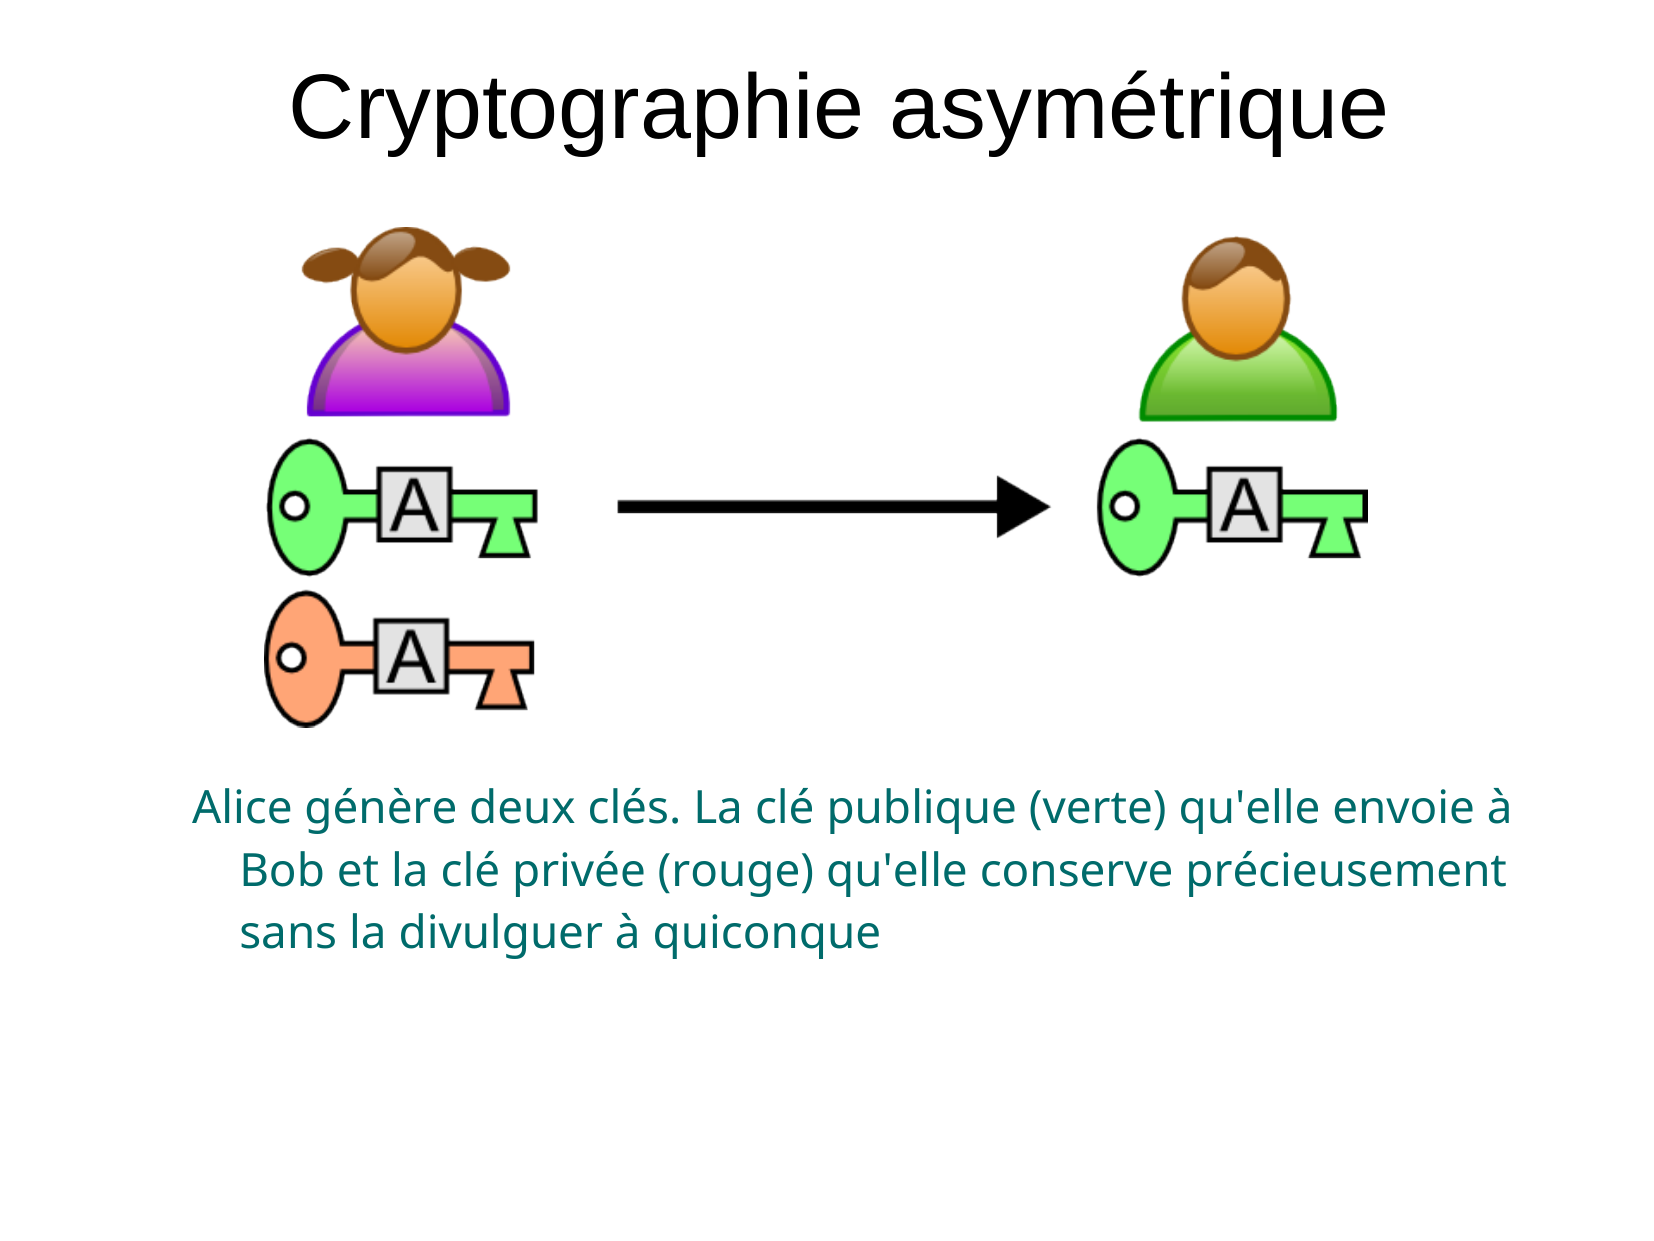

# Cryptographie asymétrique
Alice génère deux clés. La clé publique (verte) qu'elle envoie à Bob et la clé privée (rouge) qu'elle conserve précieusement sans la divulguer à quiconque